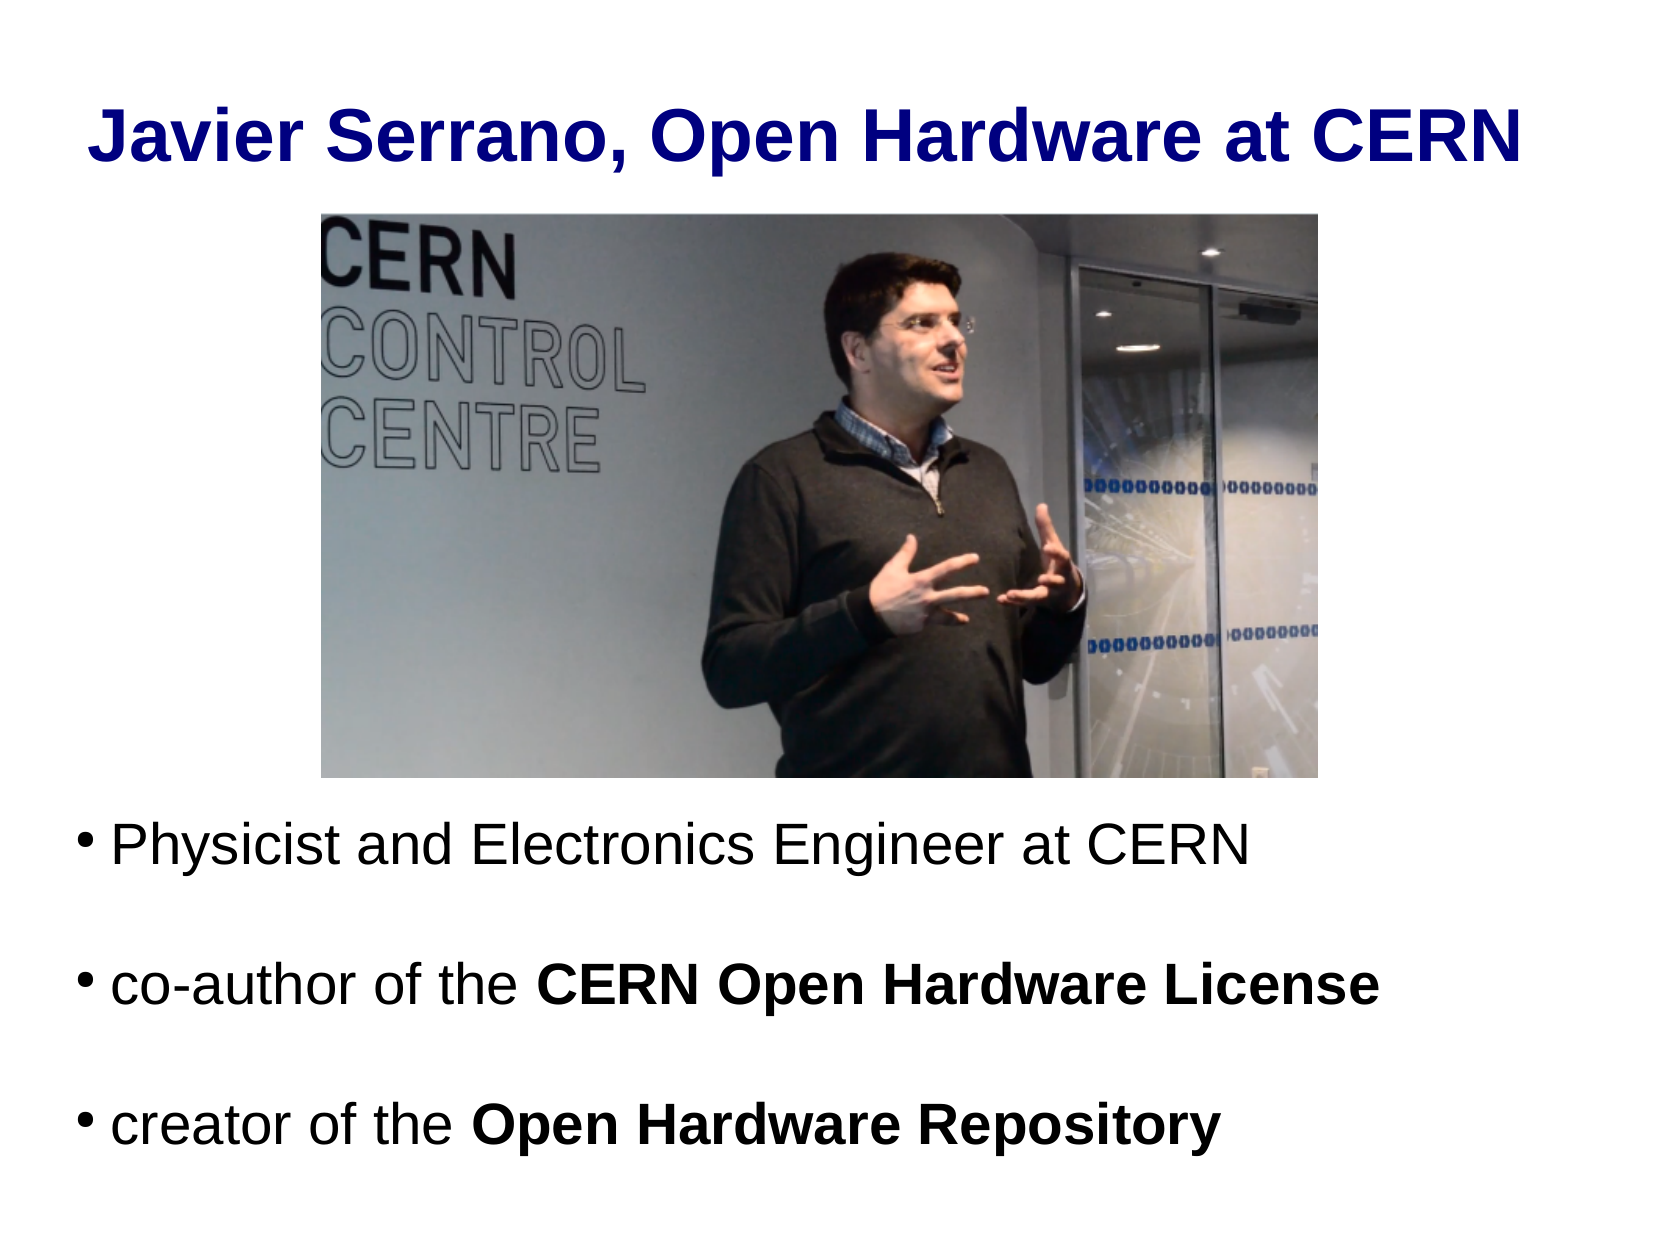

Javier Serrano, Open Hardware at CERN
Physicist and Electronics Engineer at CERN
co-author of the CERN Open Hardware License
creator of the Open Hardware Repository